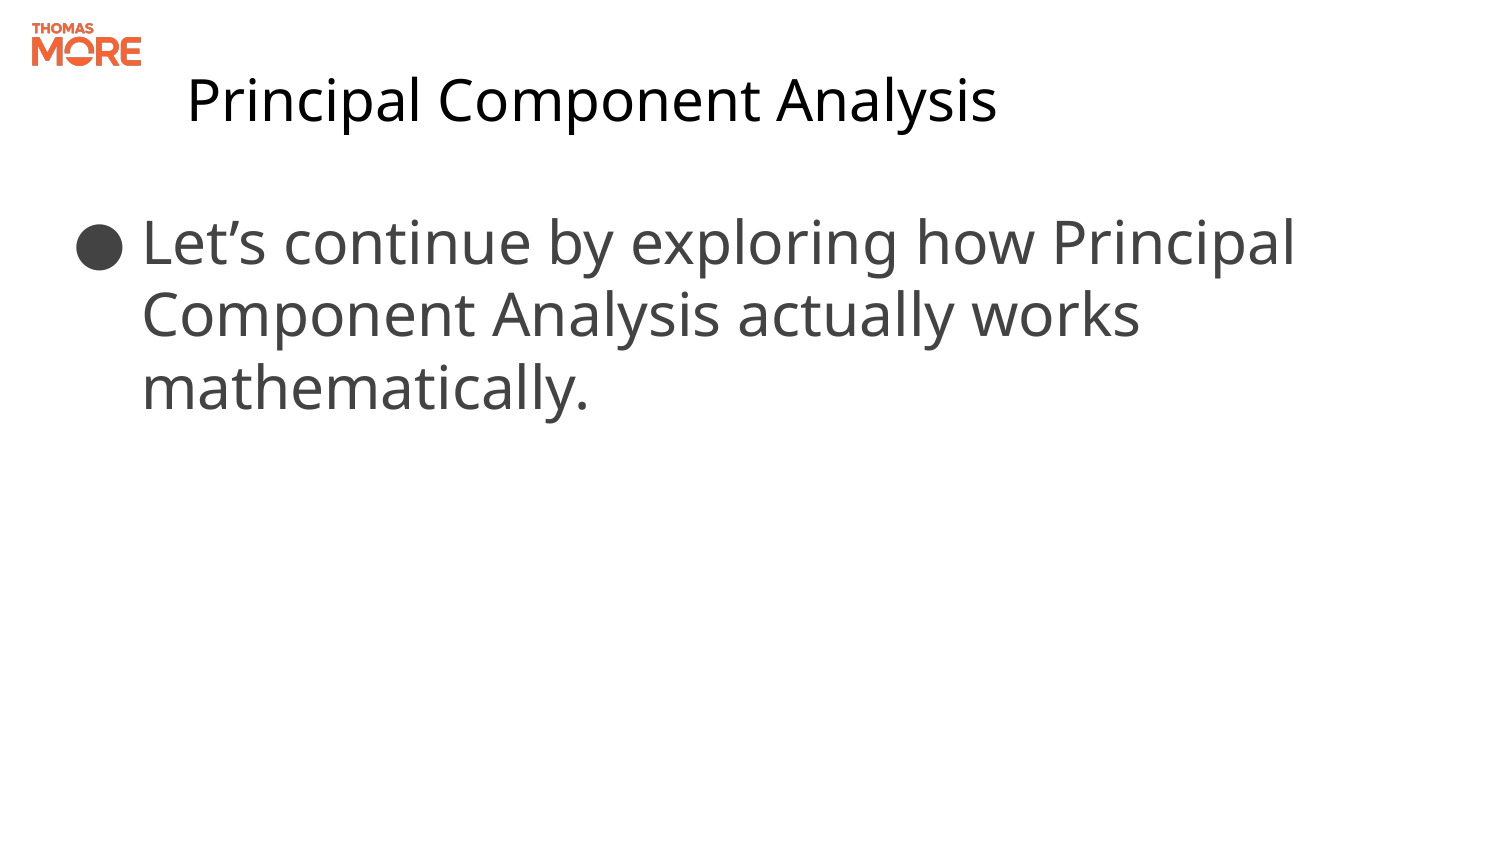

# Principal Component Analysis
Let’s continue by exploring how Principal Component Analysis actually works mathematically.